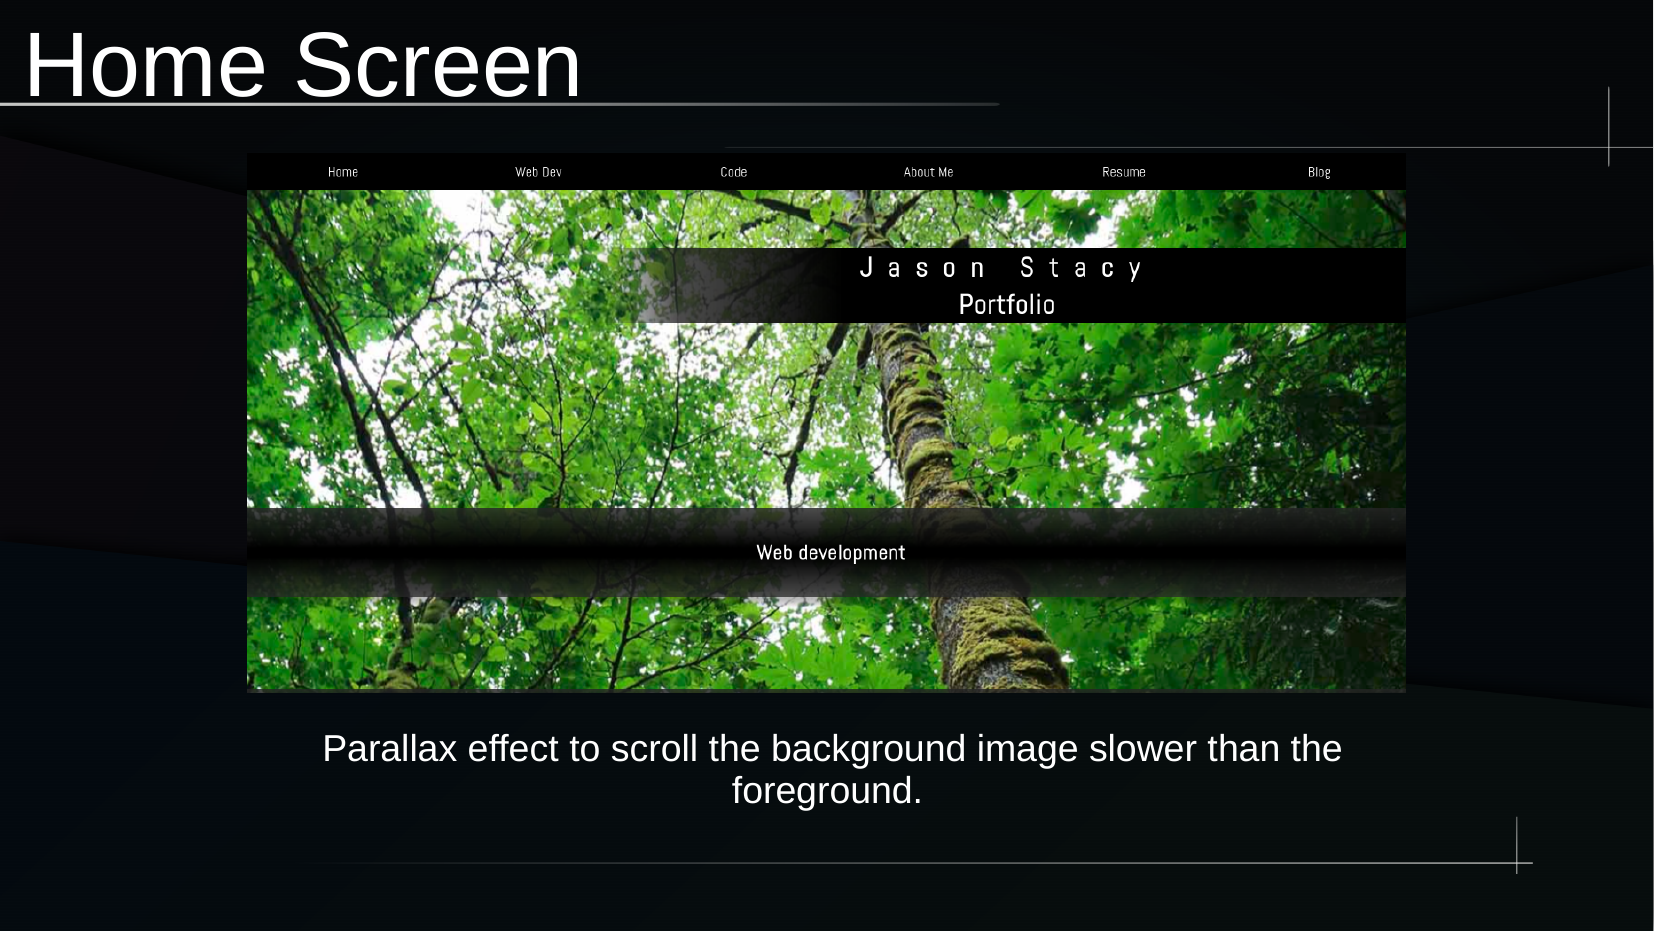

# Home Screen
Parallax effect to scroll the background image slower than the foreground.